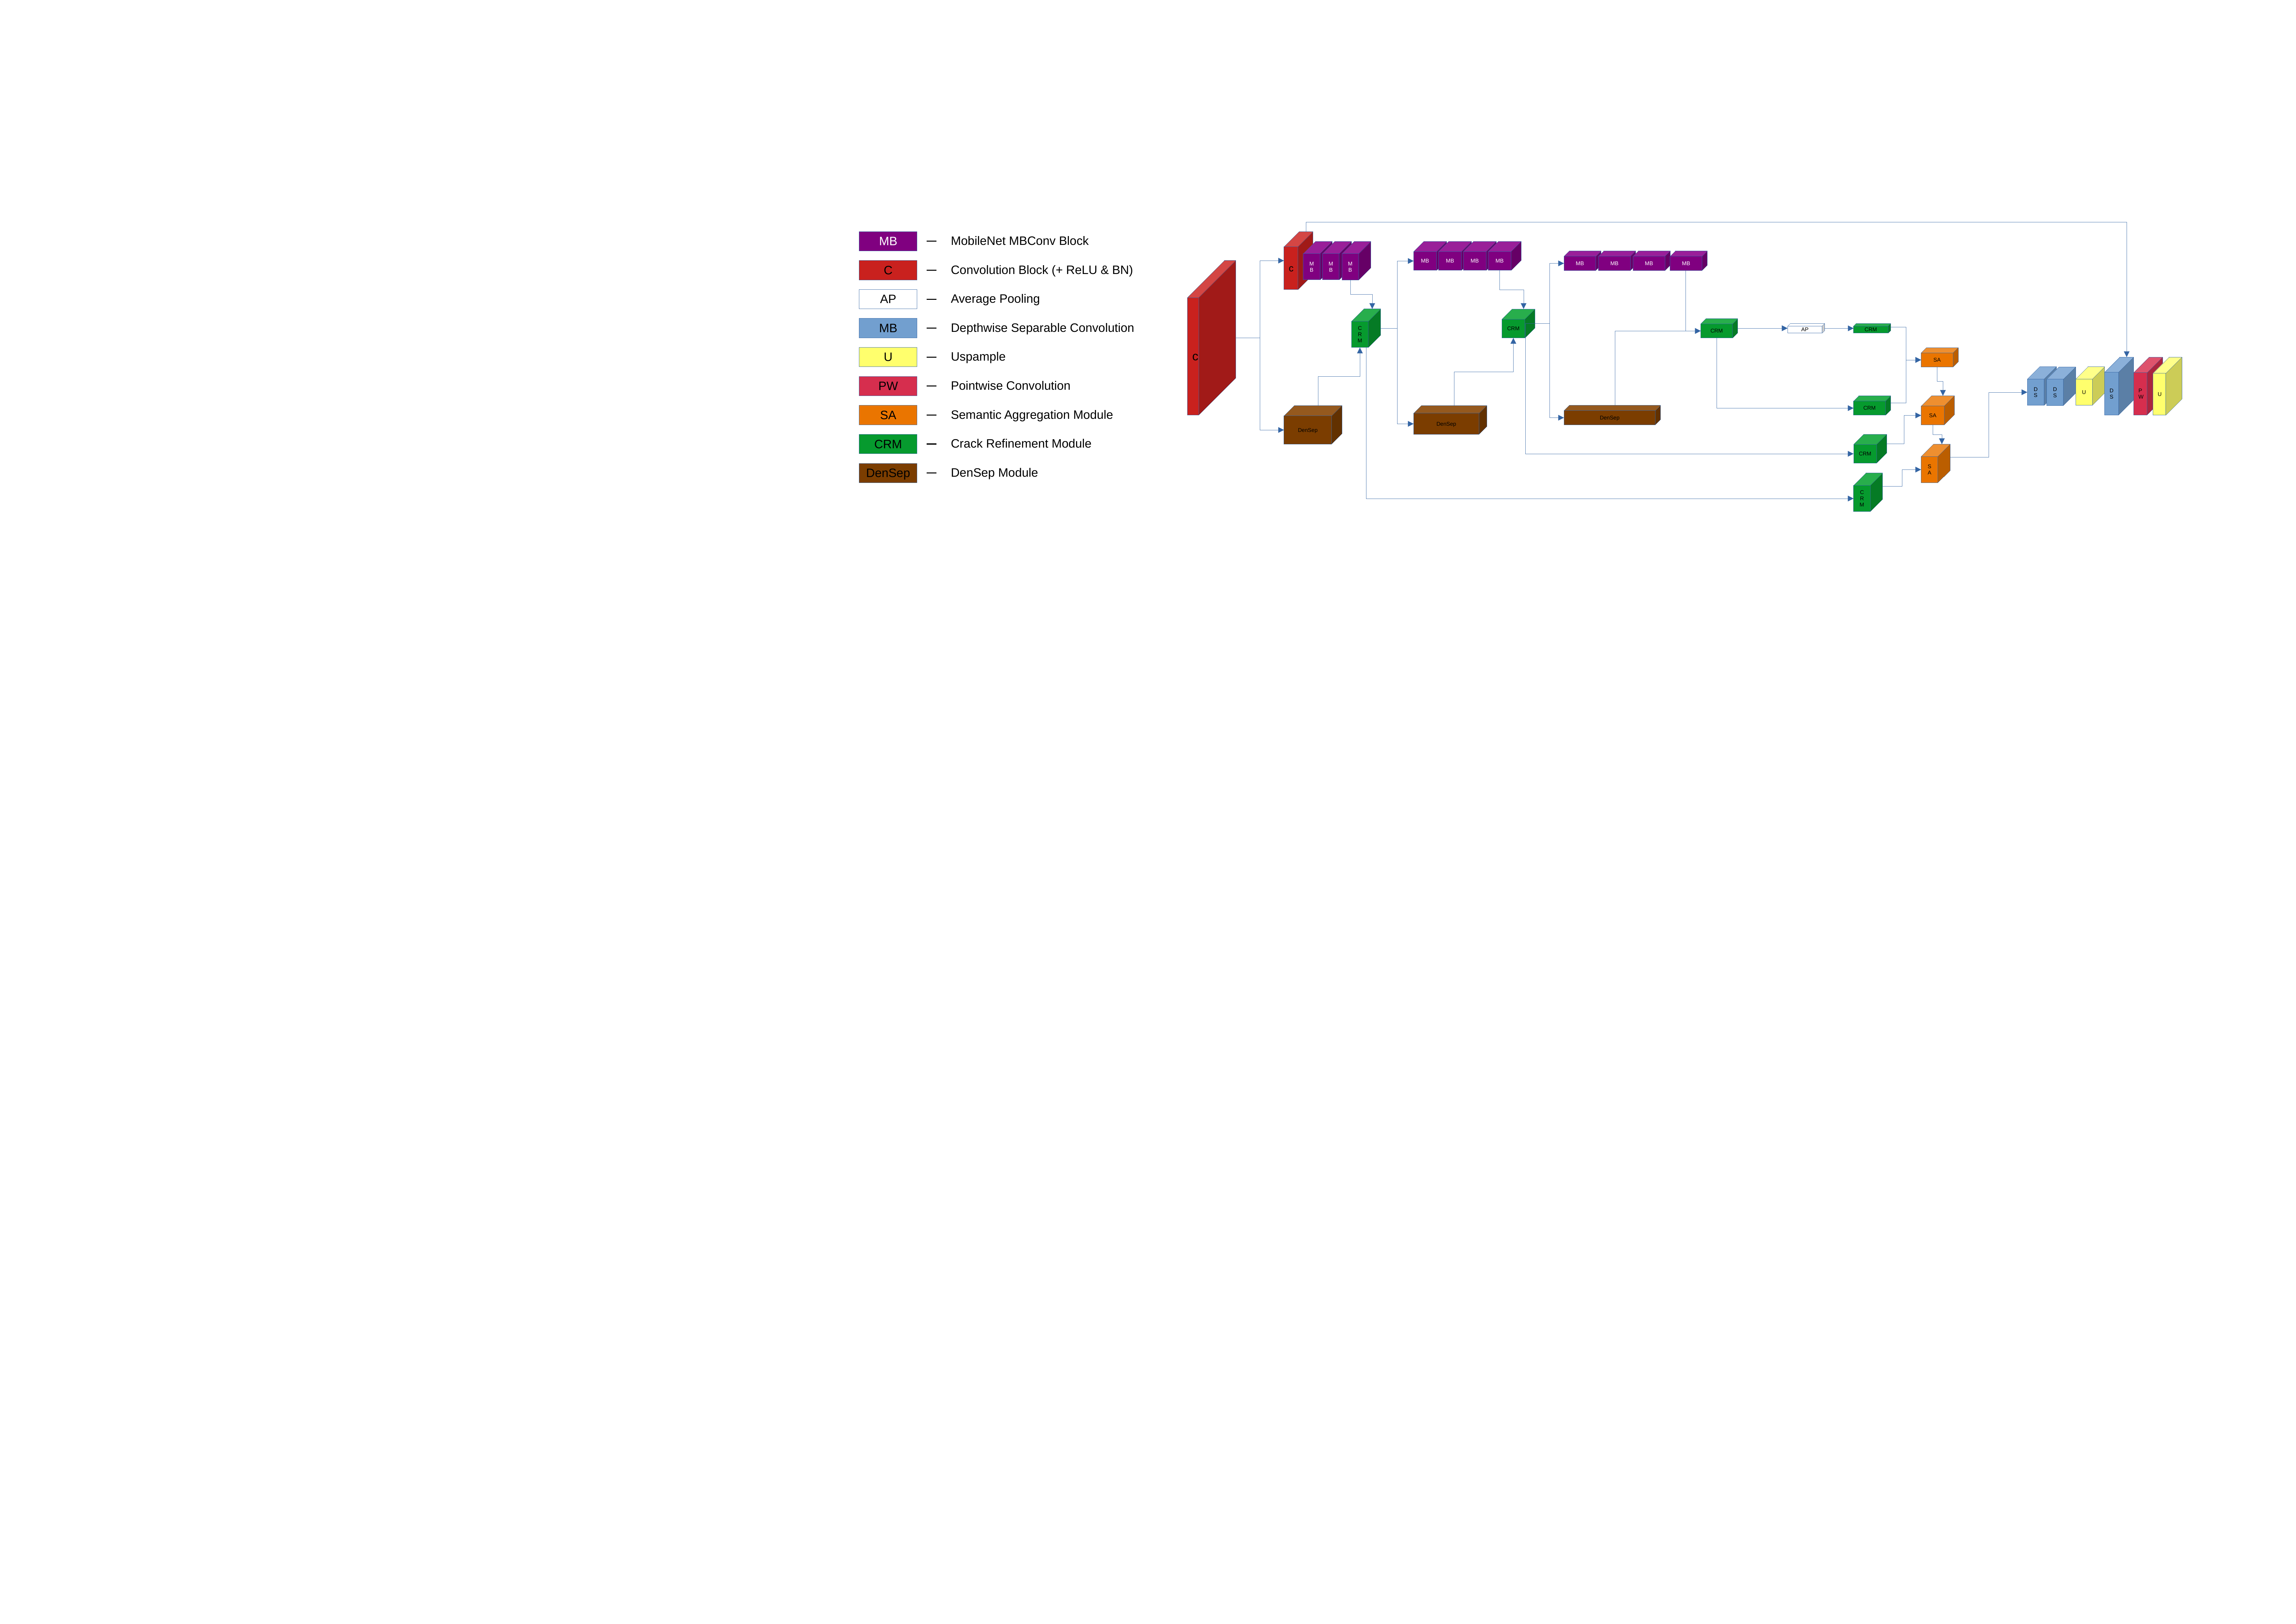

MB
MobileNet MBConv Block
c
MB
MB
MB
MB
MB
MB
MB
MB
MB
MB
MB
c
C
Convolution Block (+ ReLU & BN)
AP
Average Pooling
CRM
CRM
MB
Depthwise Separable Convolution
CRM
AP
CRM
U
Uspample
SA
DS
PW
U
DS
U
DS
PW
Pointwise Convolution
CRM
SA
SA
Semantic Aggregation Module
DenSep
DenSep
DenSep
CRM
CRM
Crack Refinement Module
SA
DenSep Module
DenSep
CRM